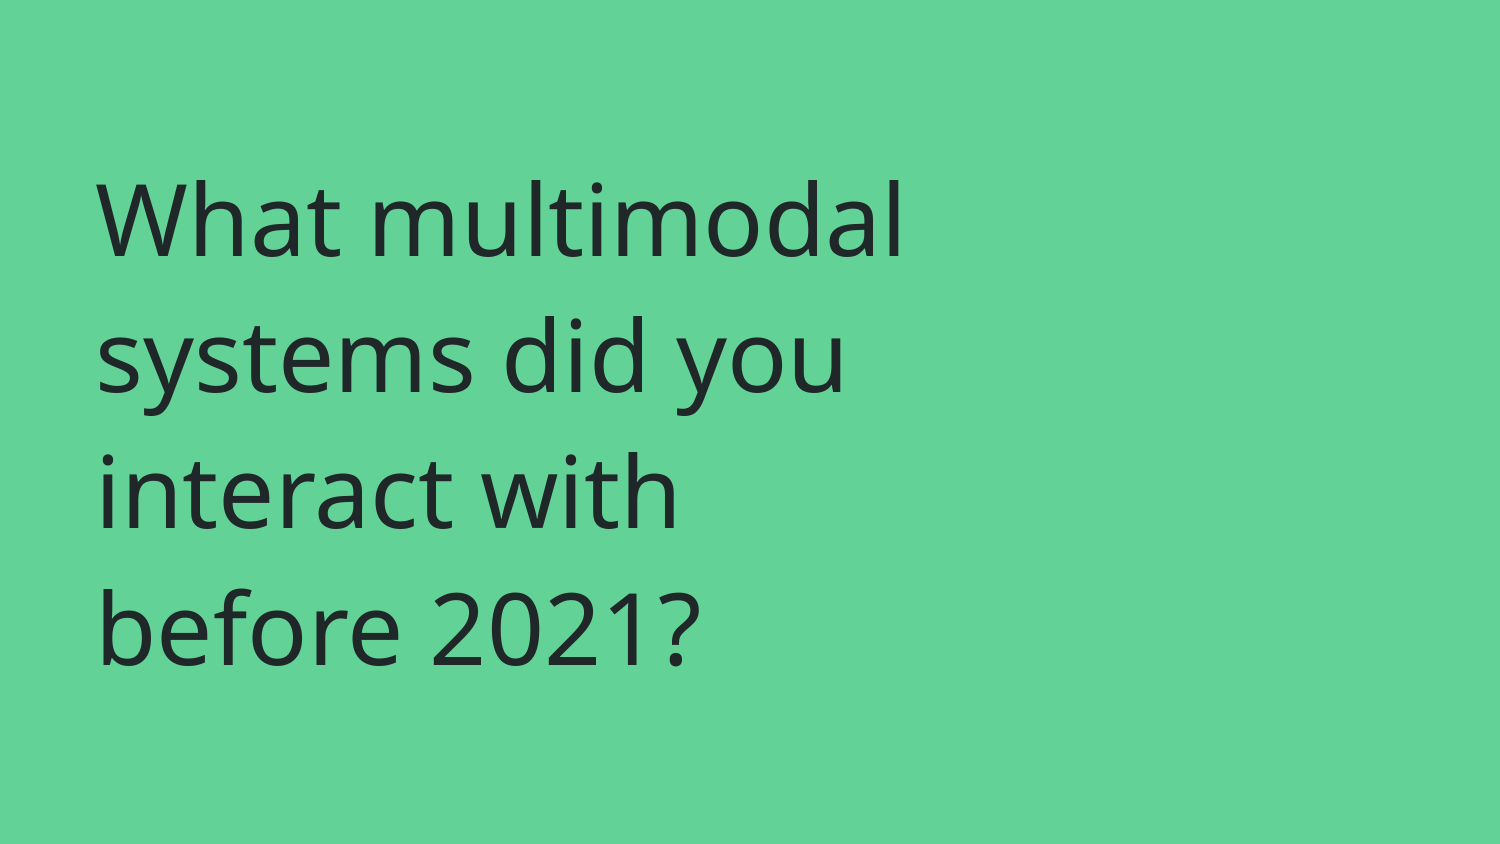

# What multimodal systems did you interact with before 2021?